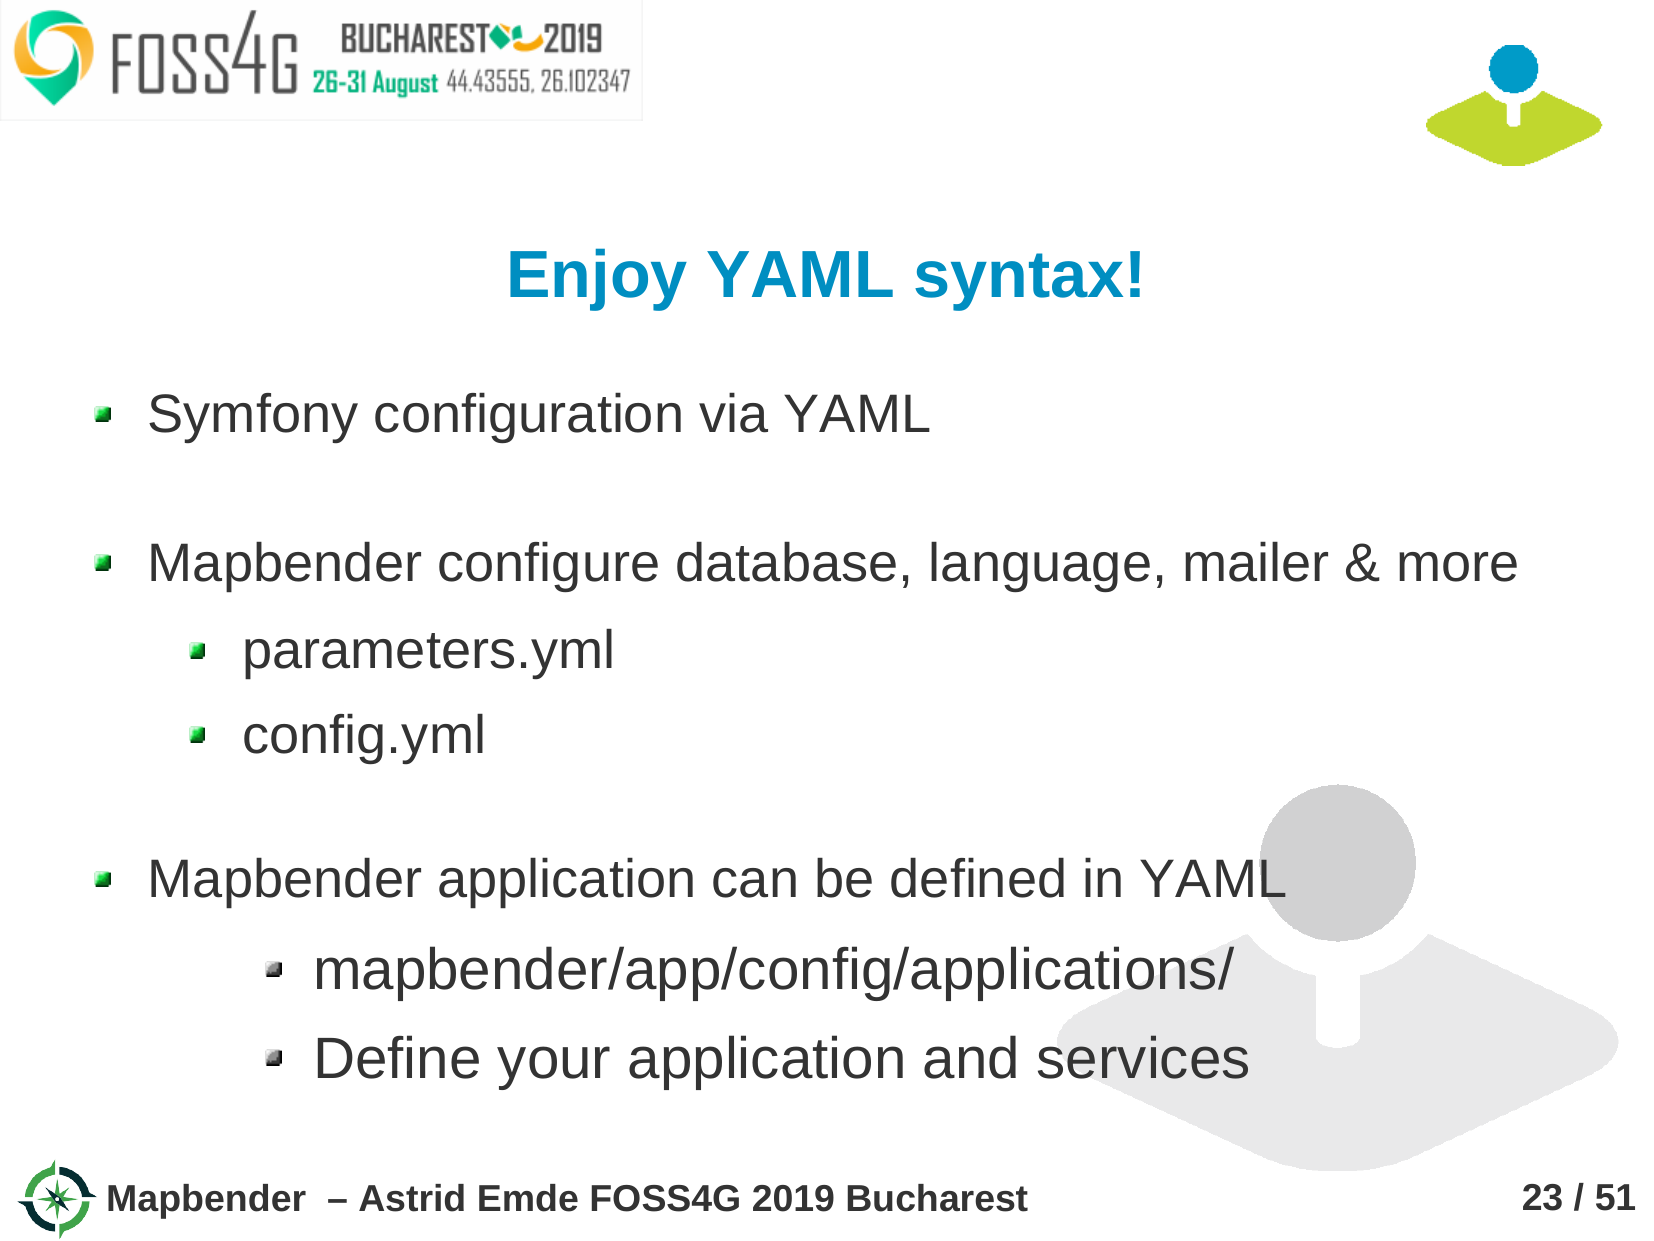

# Enjoy YAML syntax!
Symfony configuration via YAML
Mapbender configure database, language, mailer & more
parameters.yml
config.yml
Mapbender application can be defined in YAML
mapbender/app/config/applications/
Define your application and services